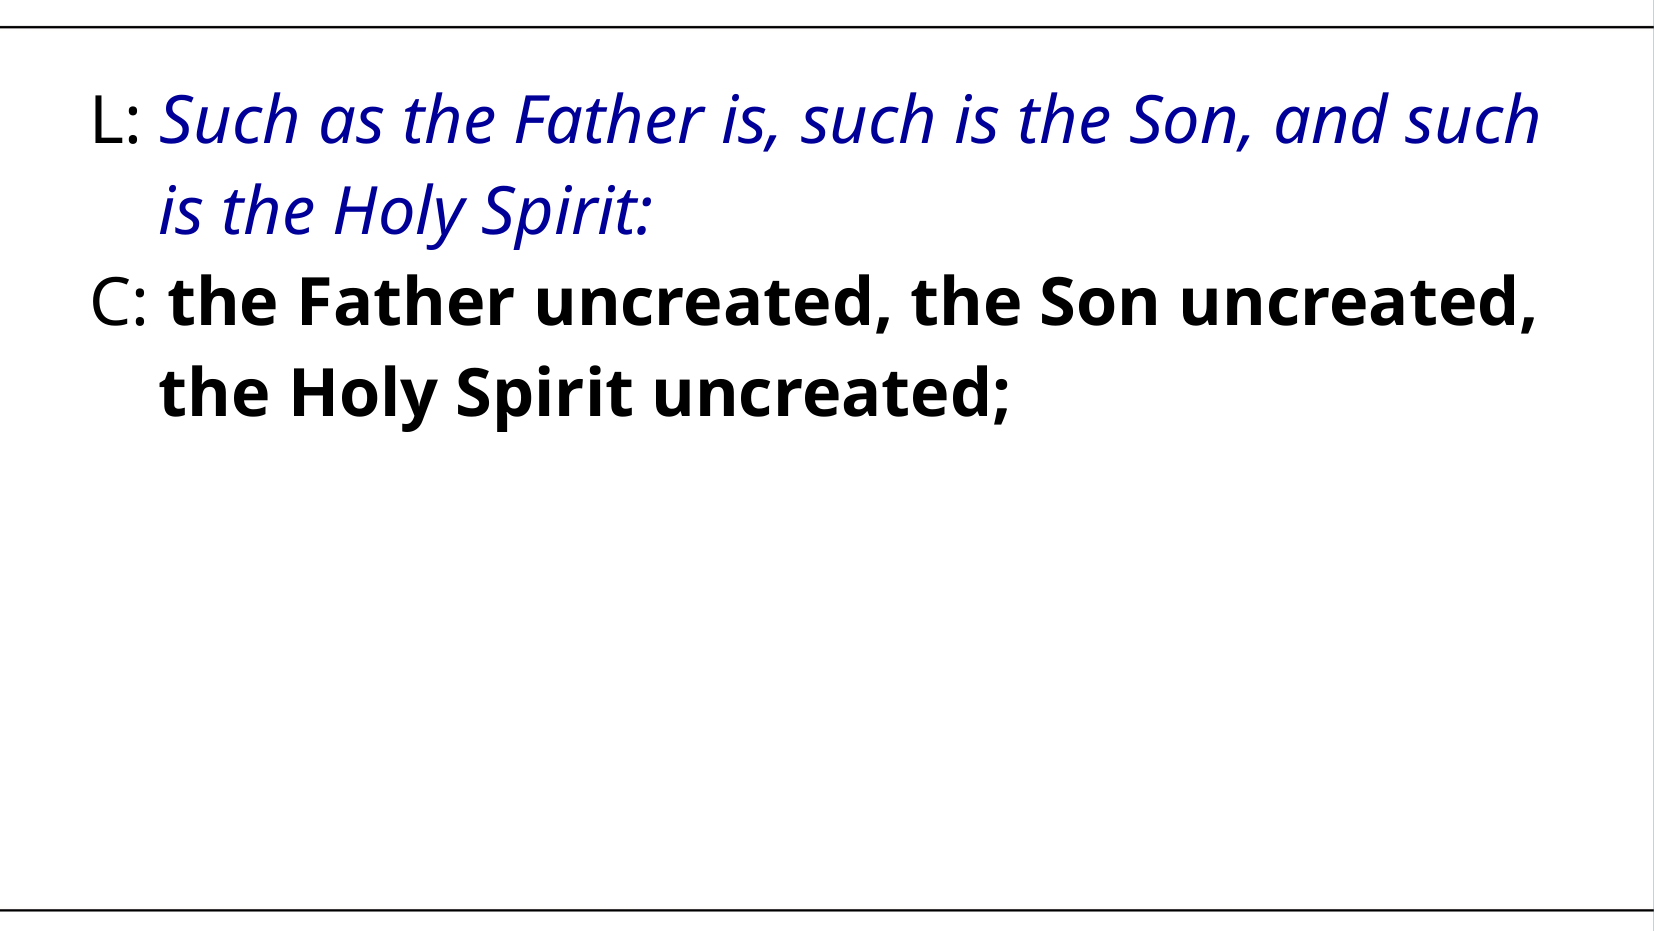

L: Such as the Father is, such is the Son, and such
 is the Holy Spirit:
C: the Father uncreated, the Son uncreated,
 the Holy Spirit uncreated;